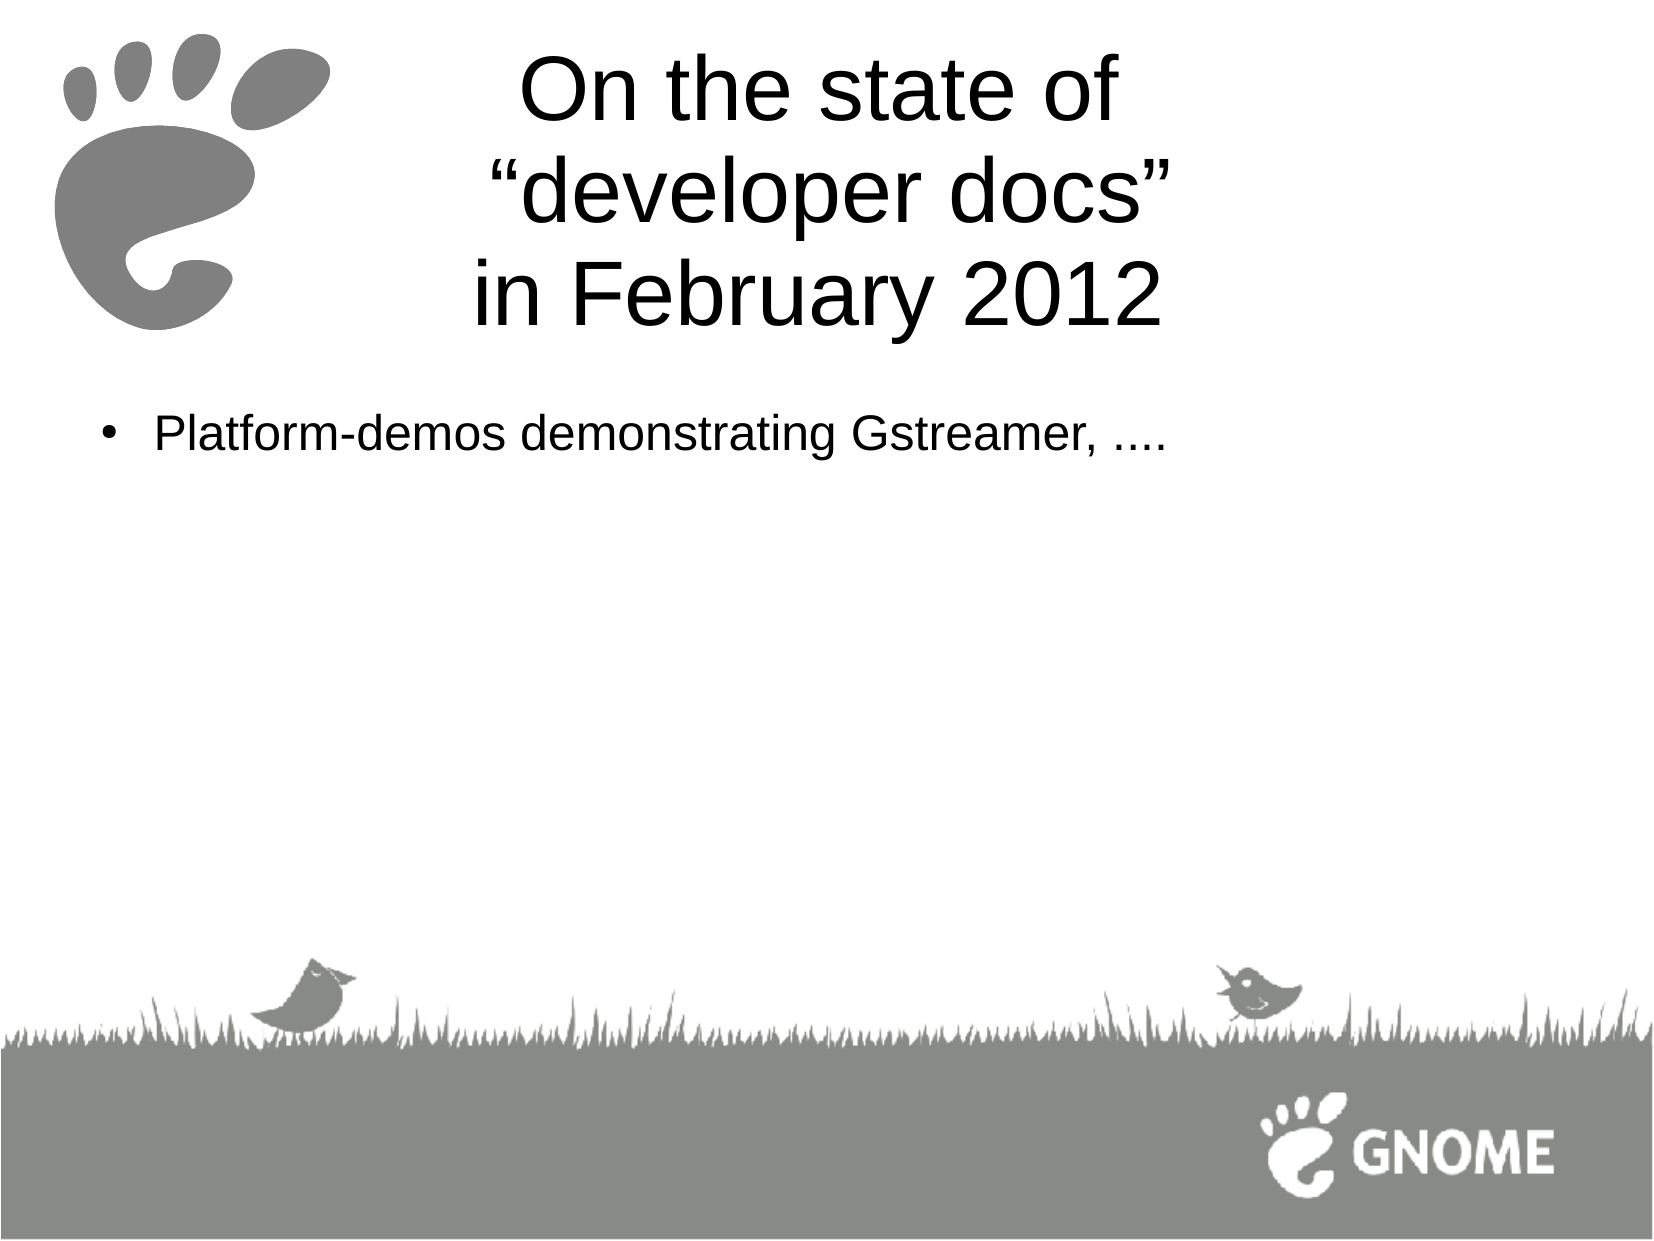

# On the state of “developer docs” in February 2012
Platform-demos demonstrating Gstreamer, ....